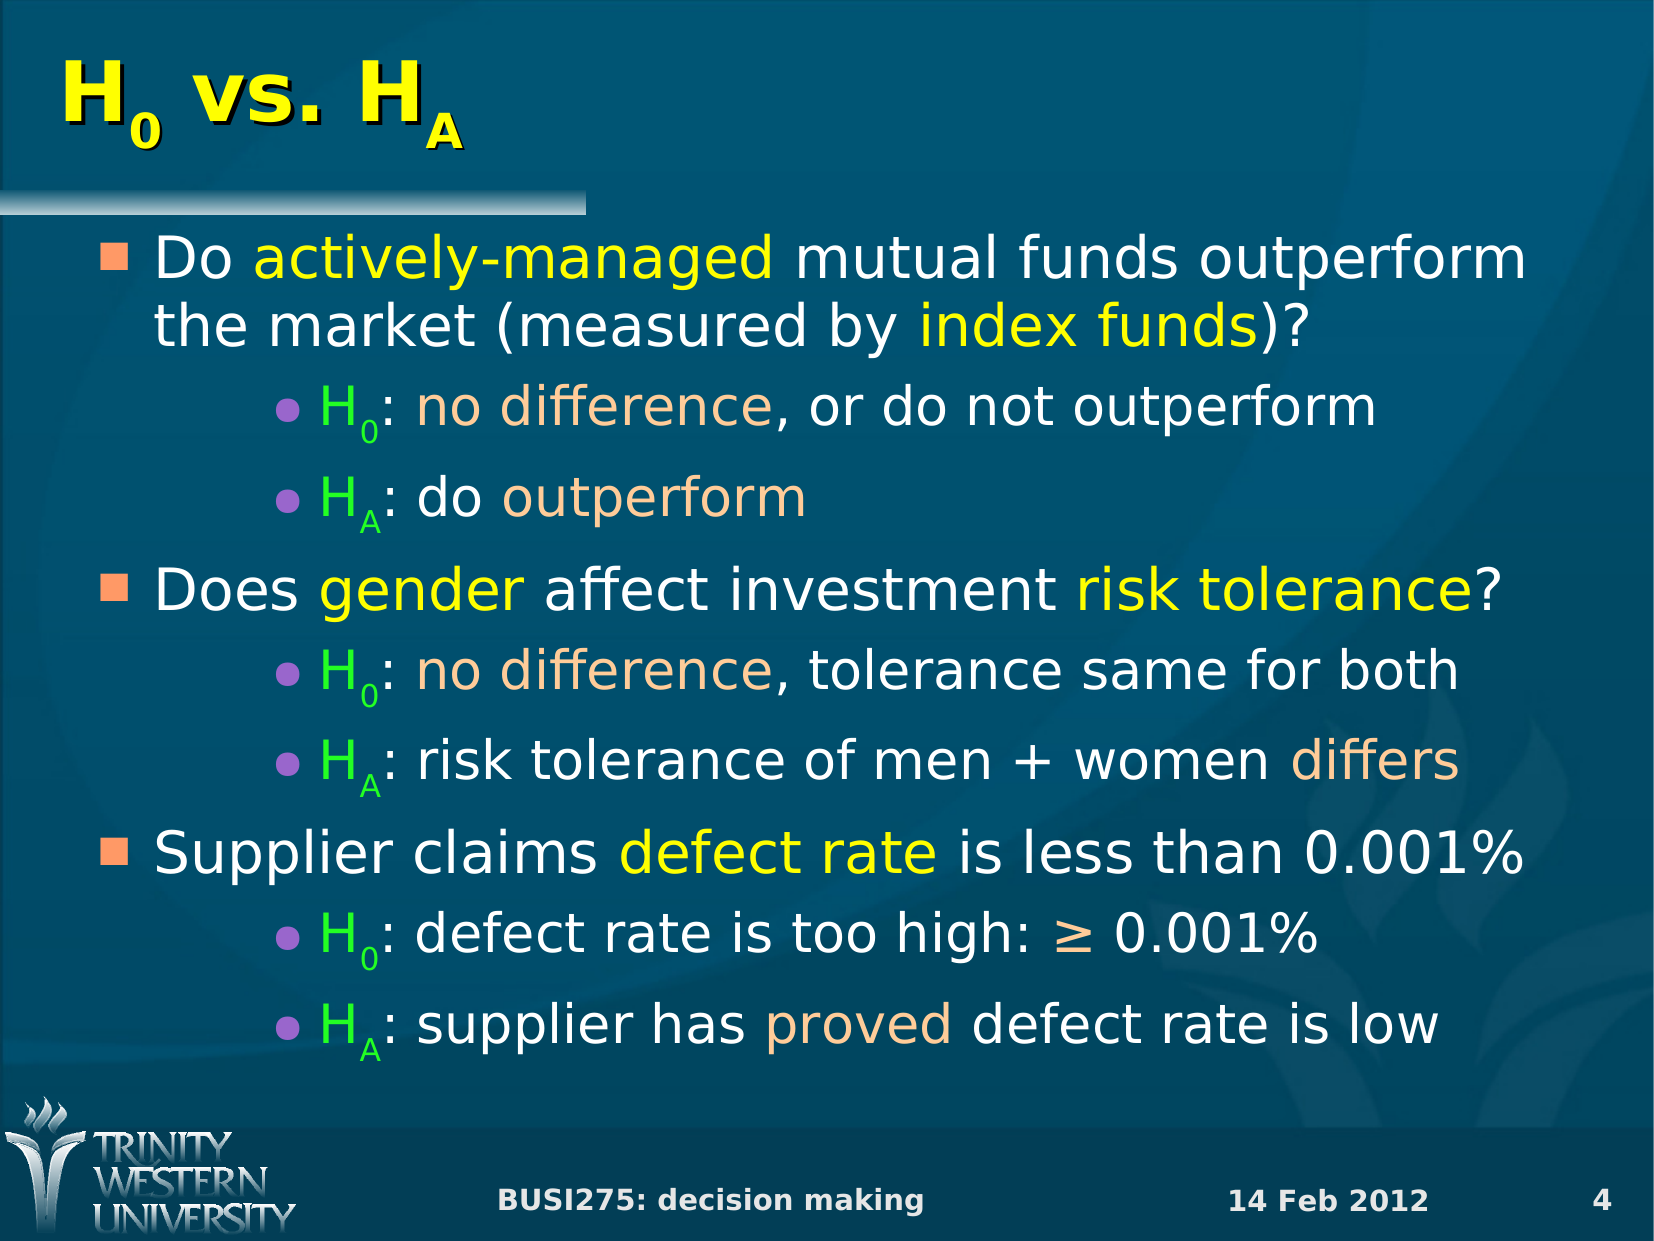

# H0 vs. HA
Do actively-managed mutual funds outperform the market (measured by index funds)?
H0: no difference, or do not outperform
HA: do outperform
Does gender affect investment risk tolerance?
H0: no difference, tolerance same for both
HA: risk tolerance of men + women differs
Supplier claims defect rate is less than 0.001%
H0: defect rate is too high: ≥ 0.001%
HA: supplier has proved defect rate is low
BUSI275: decision making
14 Feb 2012
4